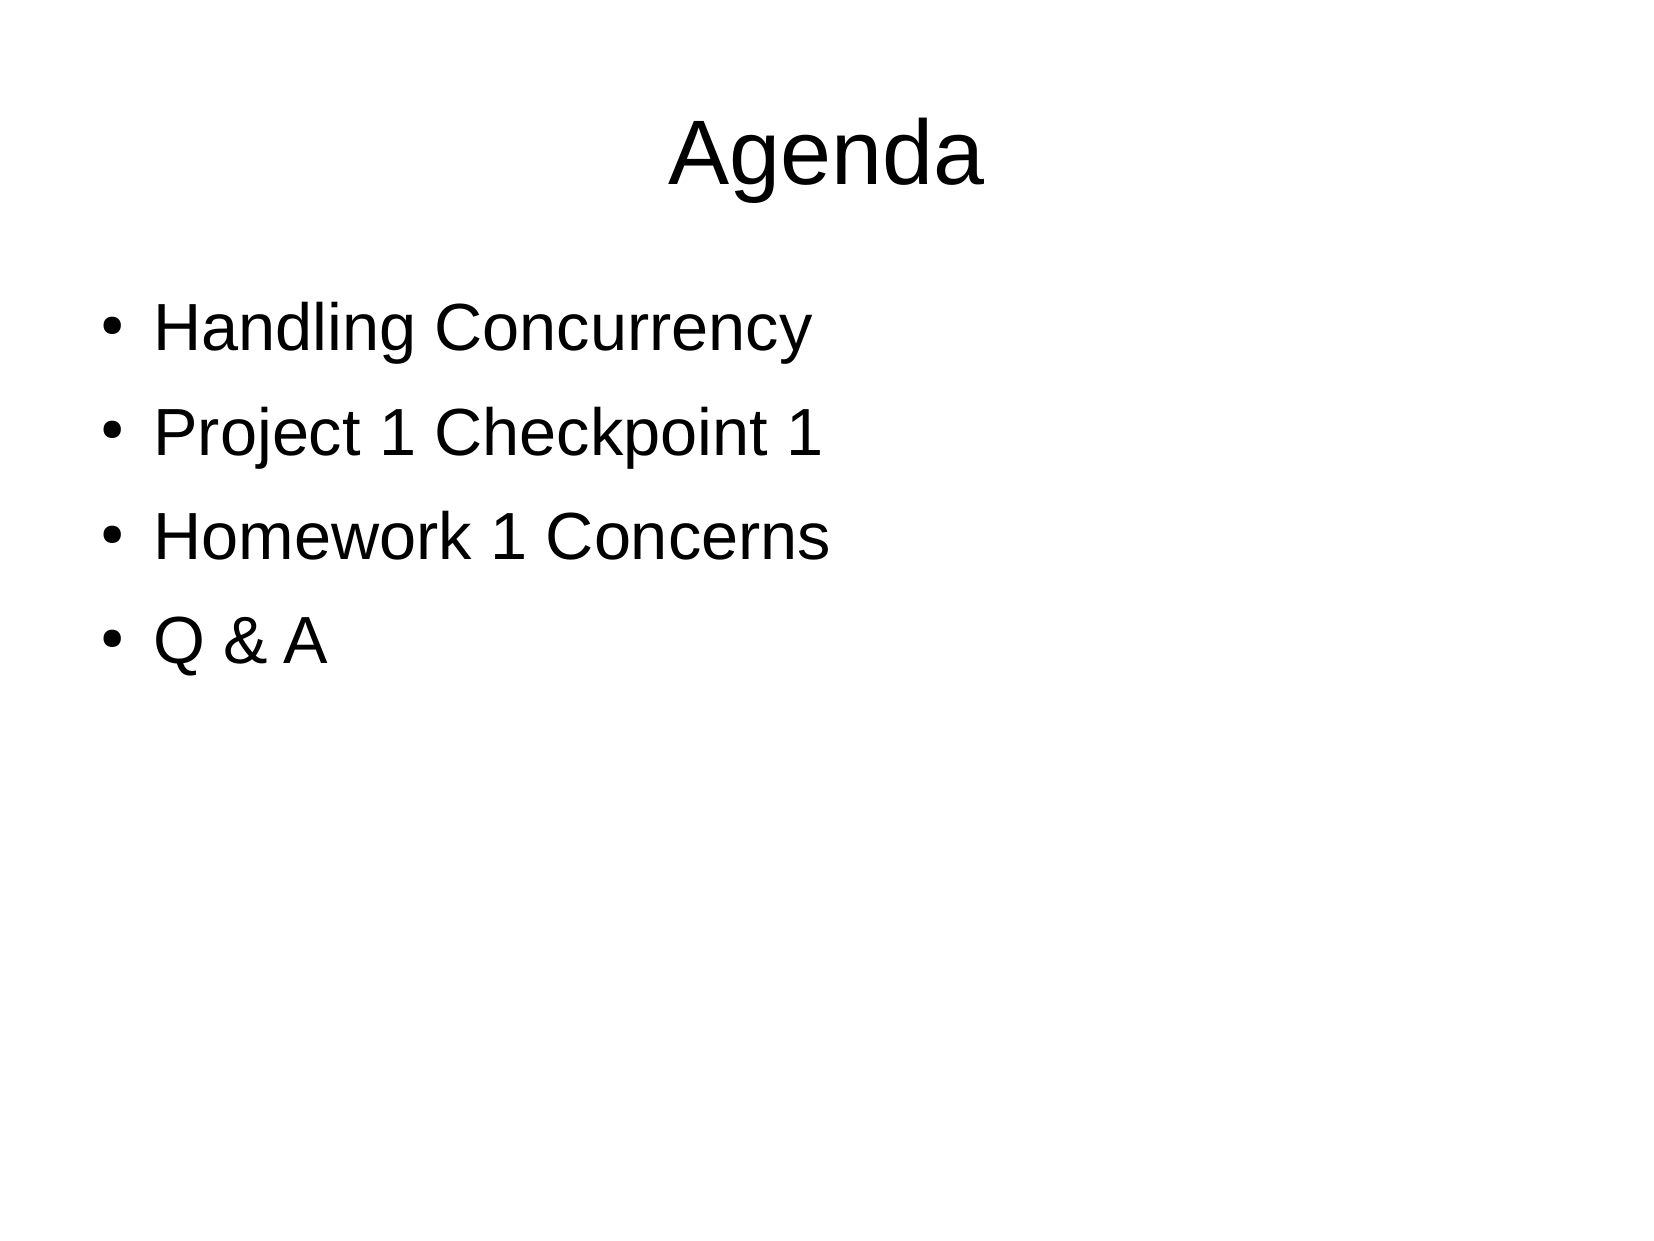

# Agenda
Handling Concurrency
Project 1 Checkpoint 1
Homework 1 Concerns
Q & A